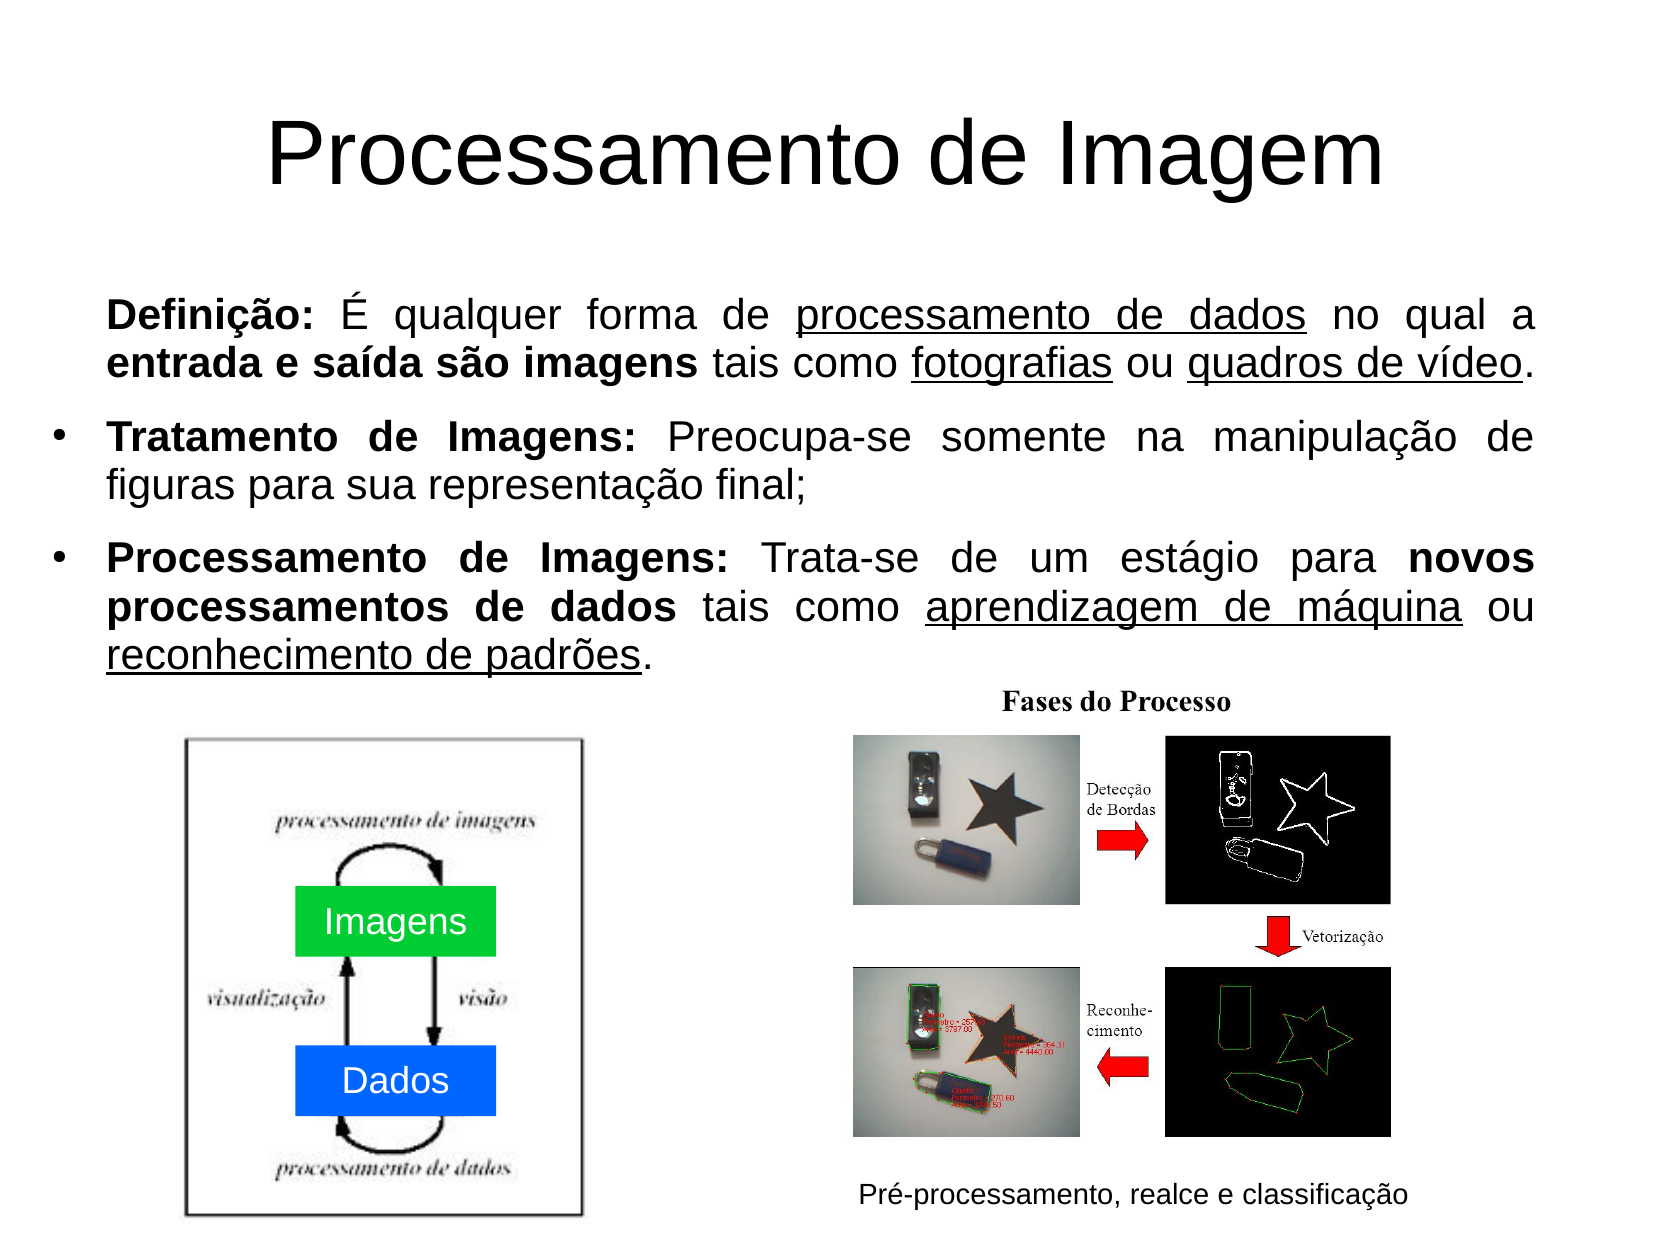

# Processamento de Imagem
Definição: É qualquer forma de processamento de dados no qual a entrada e saída são imagens tais como fotografias ou quadros de vídeo.
Tratamento de Imagens: Preocupa-se somente na manipulação de figuras para sua representação final;
Processamento de Imagens: Trata-se de um estágio para novos processamentos de dados tais como aprendizagem de máquina ou reconhecimento de padrões.
Imagens
Dados
Pré-processamento, realce e classificação